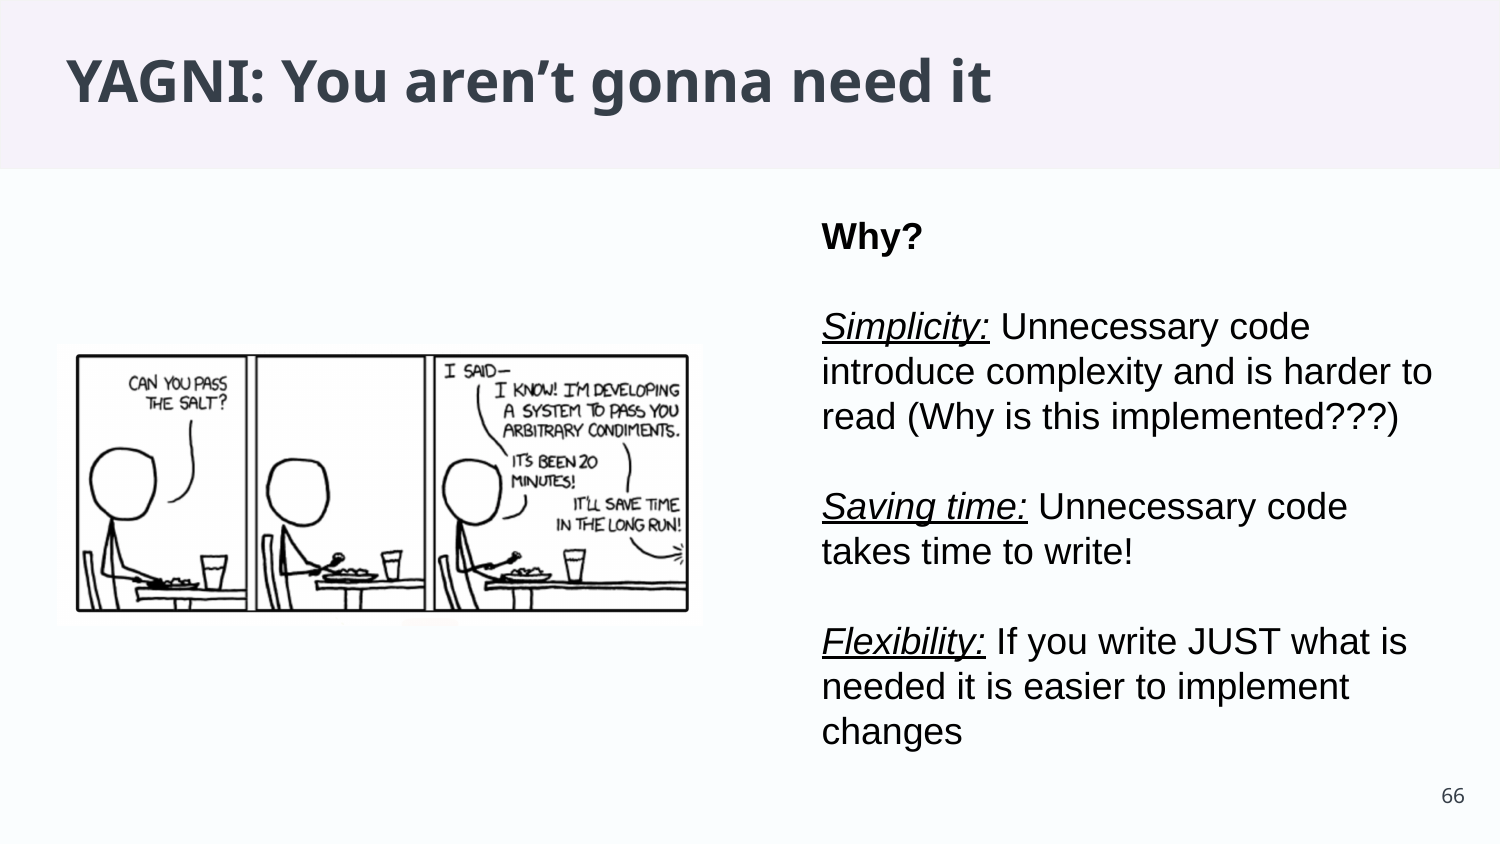

# YAGNI: You aren’t gonna need it
Why?
Simplicity: Unnecessary code introduce complexity and is harder to read (Why is this implemented???)
Saving time: Unnecessary code takes time to write!
Flexibility: If you write JUST what is needed it is easier to implement changes